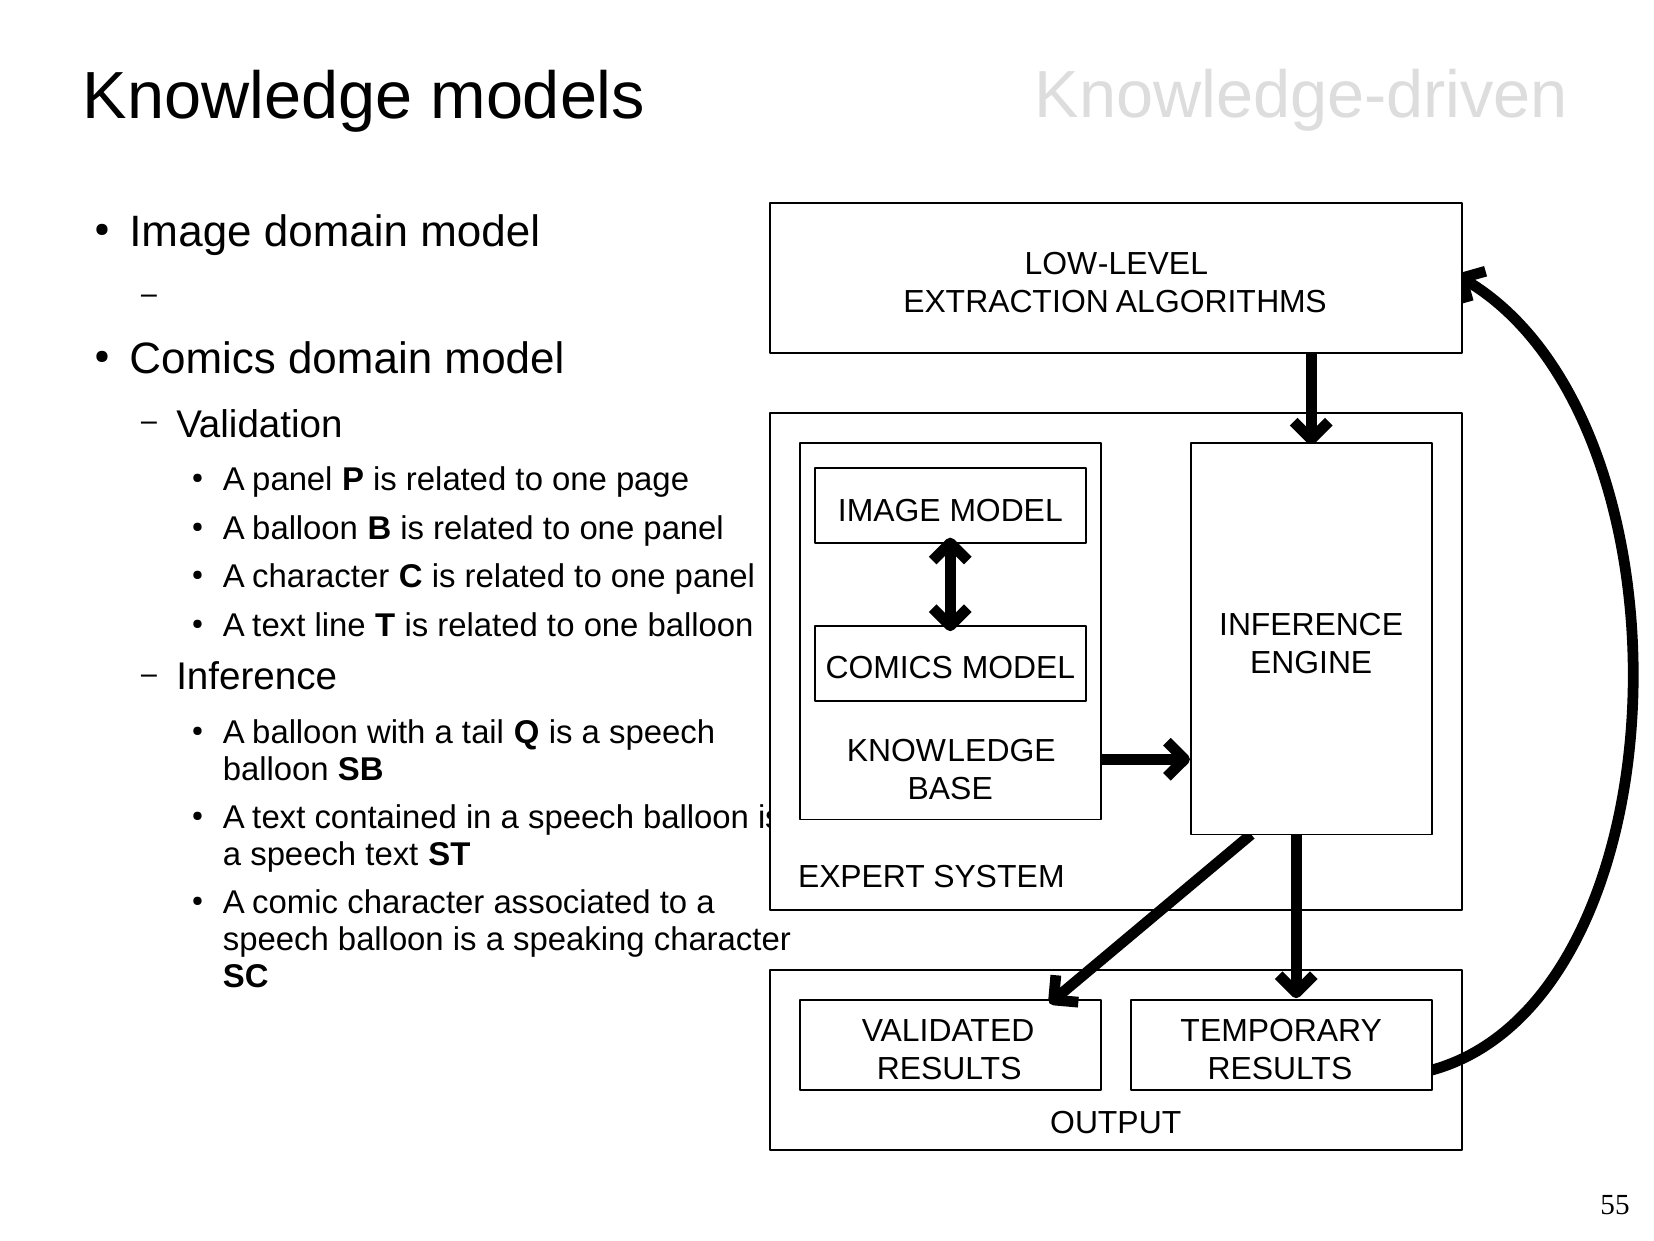

# Knowledge models
Image domain model
Comics domain model
Validation
A panel P is related to one page
A balloon B is related to one panel
A character C is related to one panel
A text line T is related to one balloon
Inference
A balloon with a tail Q is a speech balloon SB
A text contained in a speech balloon is a speech text ST
A comic character associated to a speech balloon is a speaking character SC
55